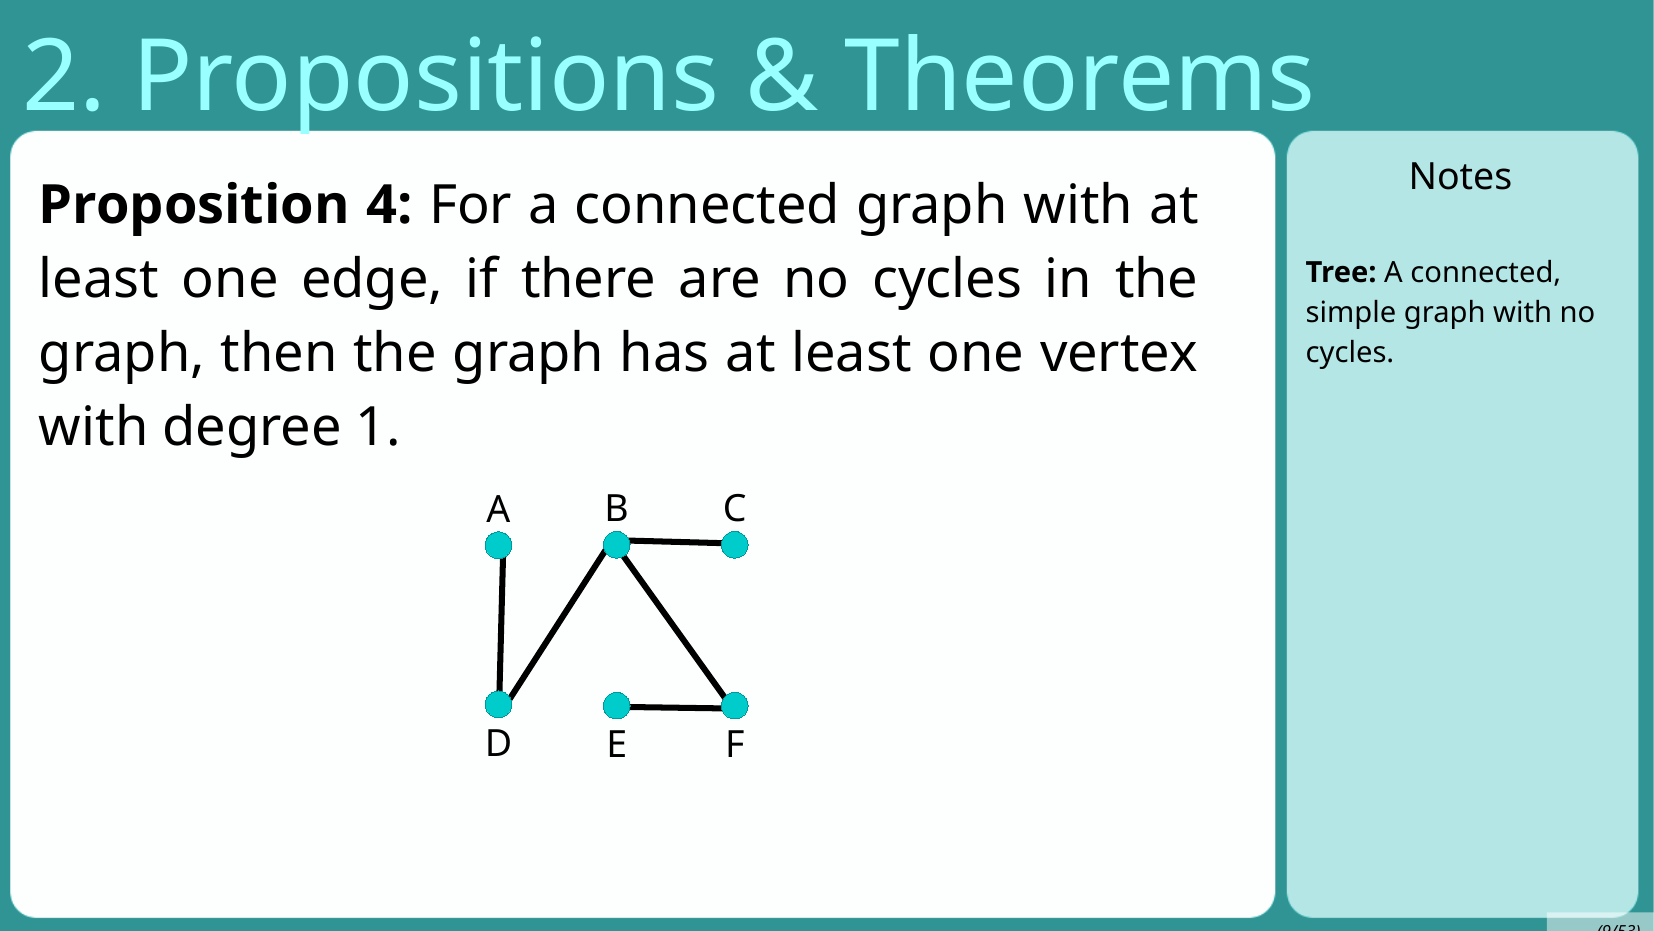

# 2. Propositions & Theorems
Notes
Tree: A connected, simple graph with no cycles.
Proposition 4: For a connected graph with at least one edge, if there are no cycles in the graph, then the graph has at least one vertex with degree 1.
B
C
A
D
E
F